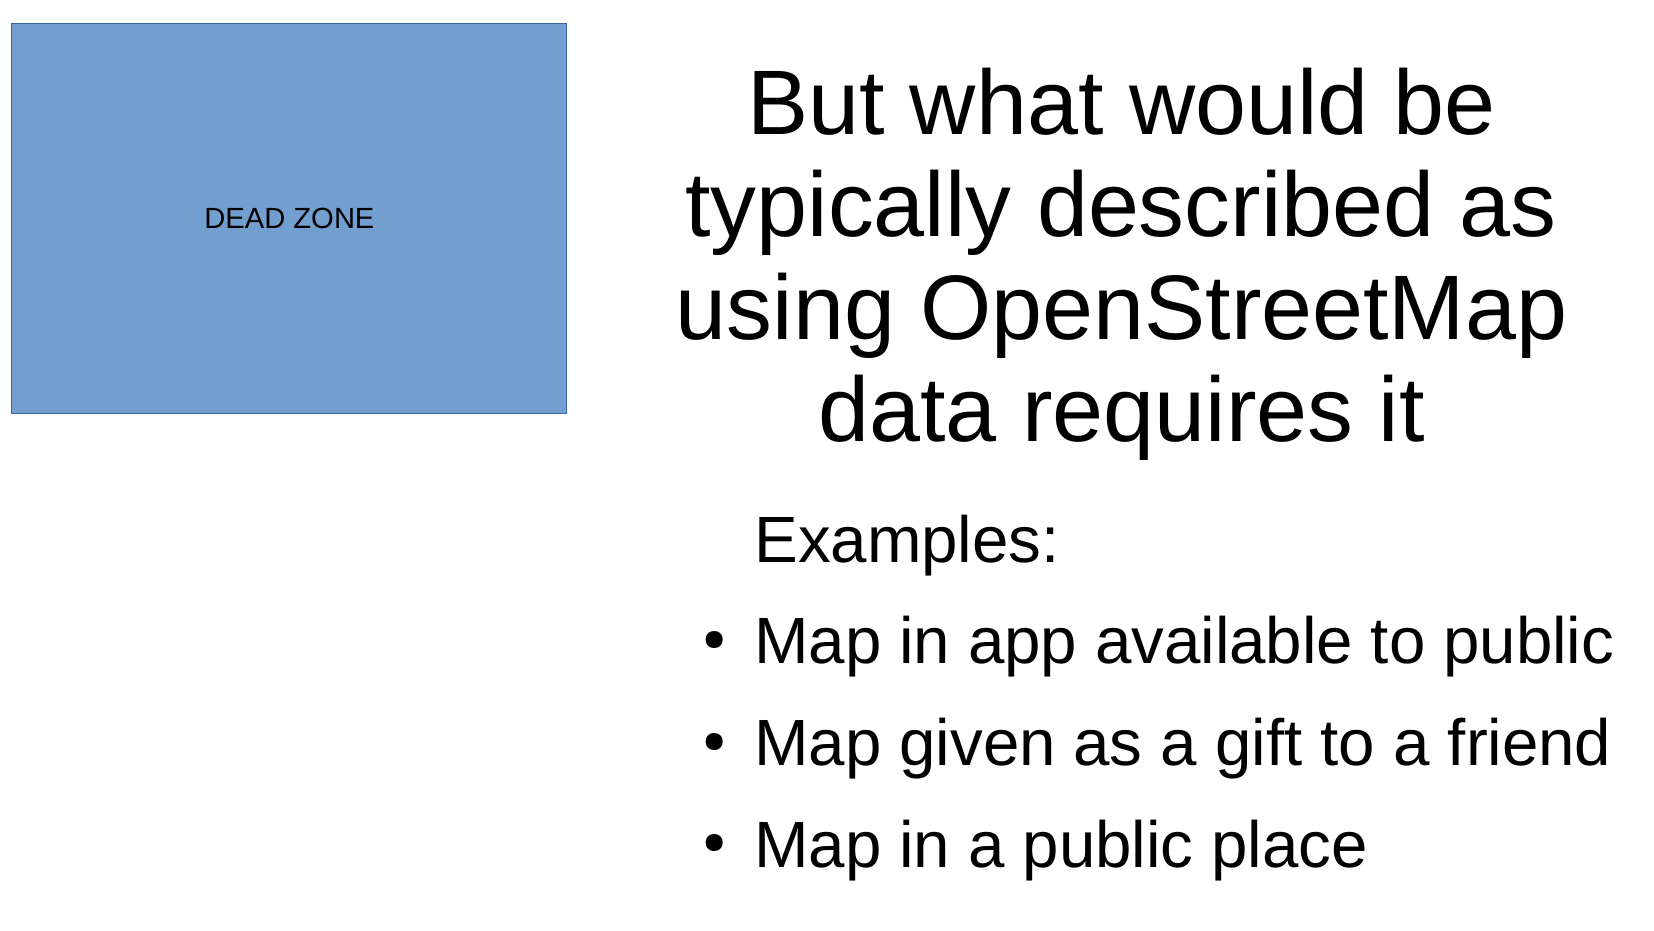

# But what would be typically described as using OpenStreetMap data requires it
Examples:
Map in app available to public
Map given as a gift to a friend
Map in a public place